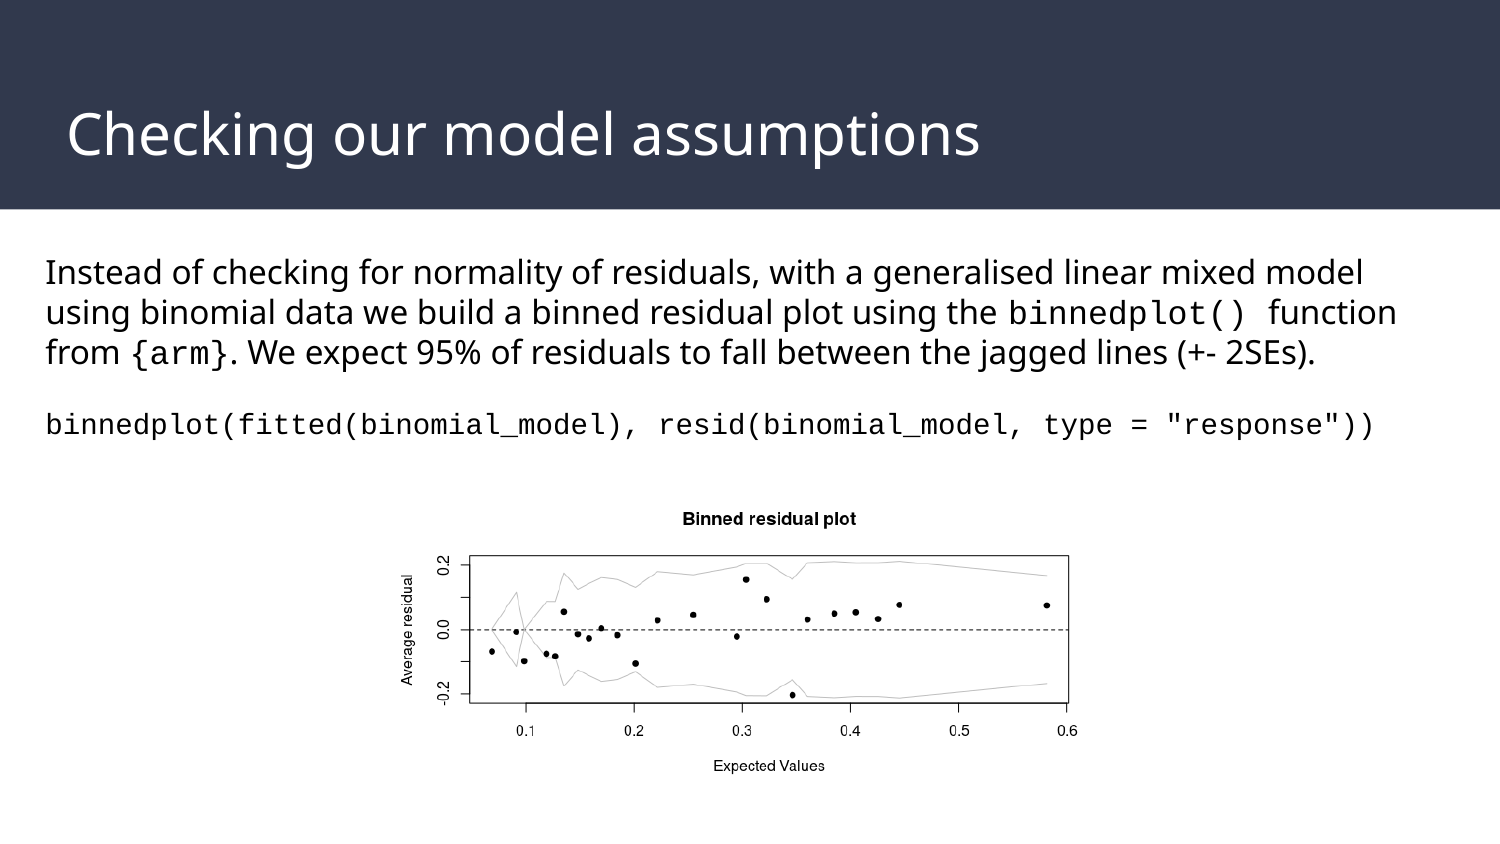

# Checking our model assumptions
Instead of checking for normality of residuals, with a generalised linear mixed model using binomial data we build a binned residual plot using the binnedplot() function from {arm}. We expect 95% of residuals to fall between the jagged lines (+- 2SEs).
binnedplot(fitted(binomial_model), resid(binomial_model, type = "response"))